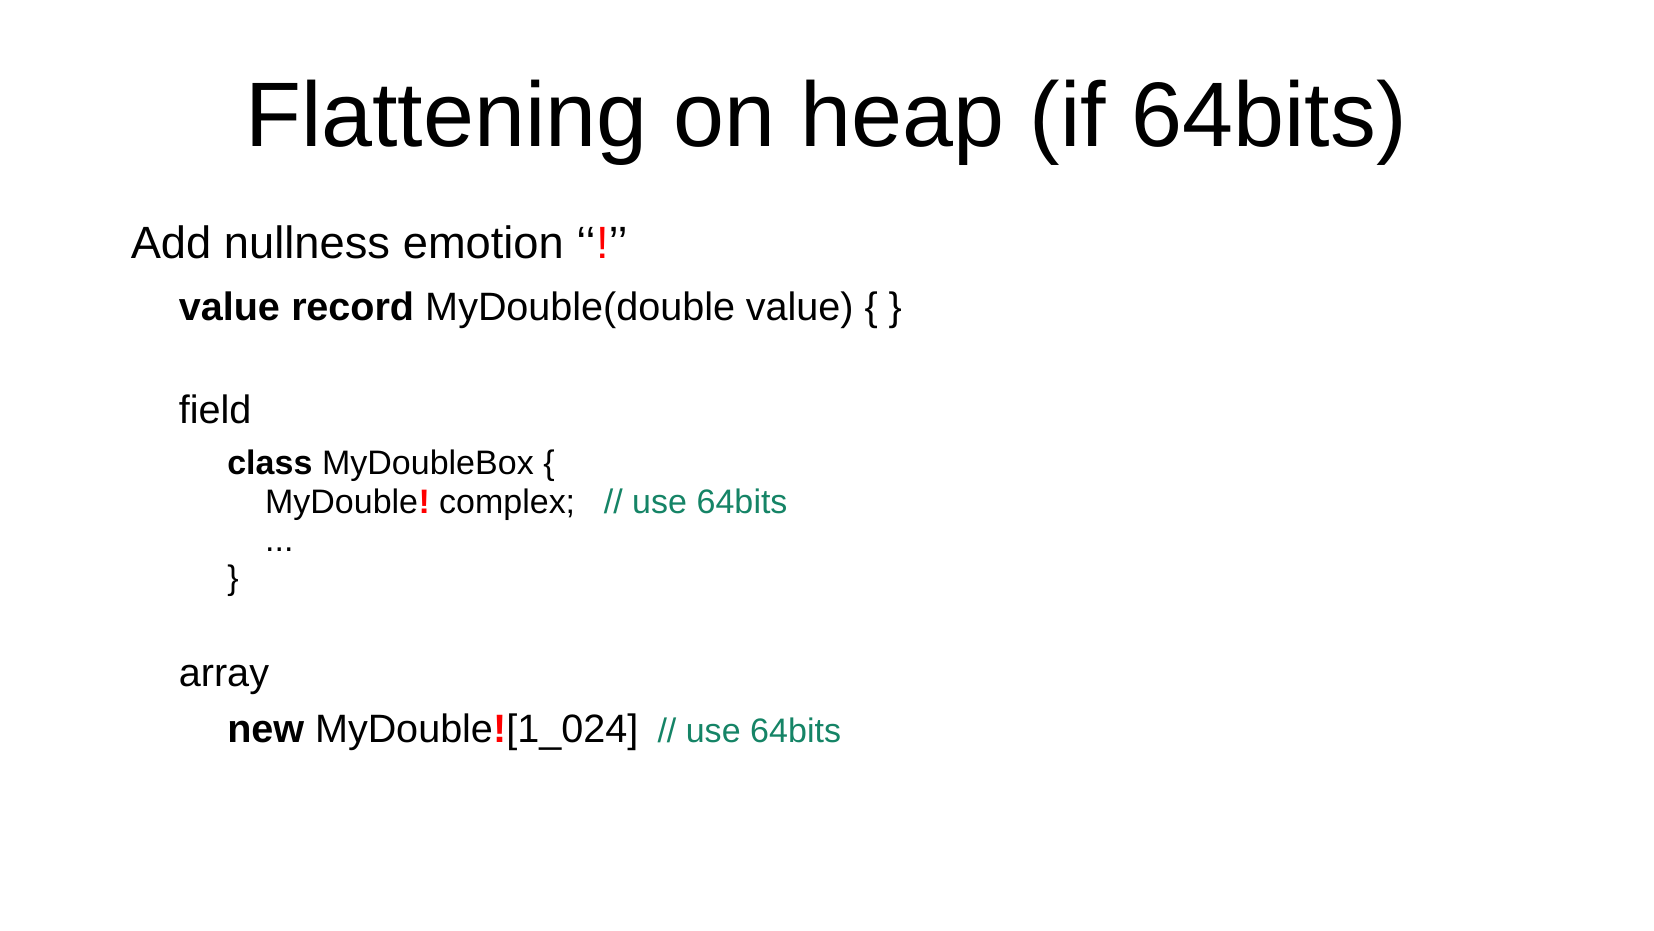

# Flattening on heap (if 64bits)
Add nullness emotion ‘‘!’’
value record MyDouble(double value) { }
field
class MyDoubleBox {
 MyDouble! complex; // use 64bits
 ...
}
array
new MyDouble![1_024] // use 64bits